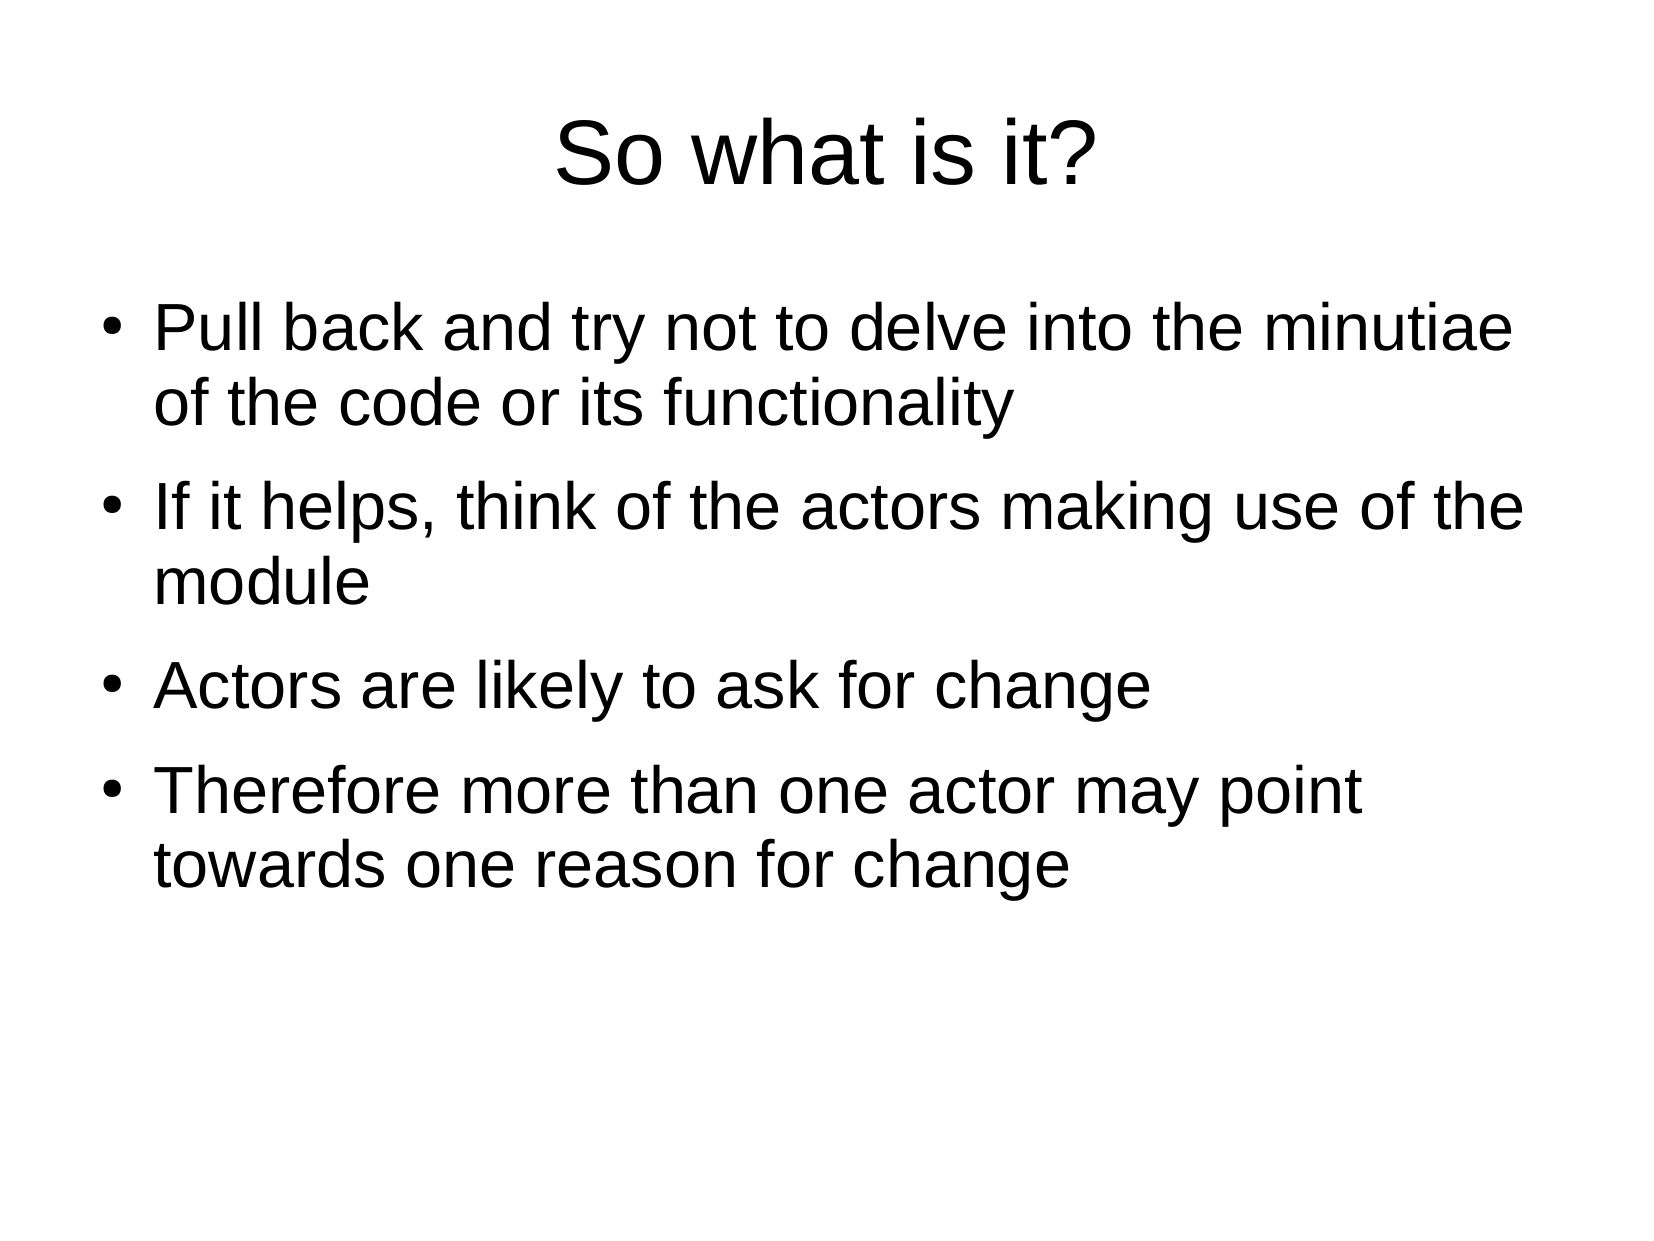

# So what is it?
Pull back and try not to delve into the minutiae of the code or its functionality
If it helps, think of the actors making use of the module
Actors are likely to ask for change
Therefore more than one actor may point towards one reason for change